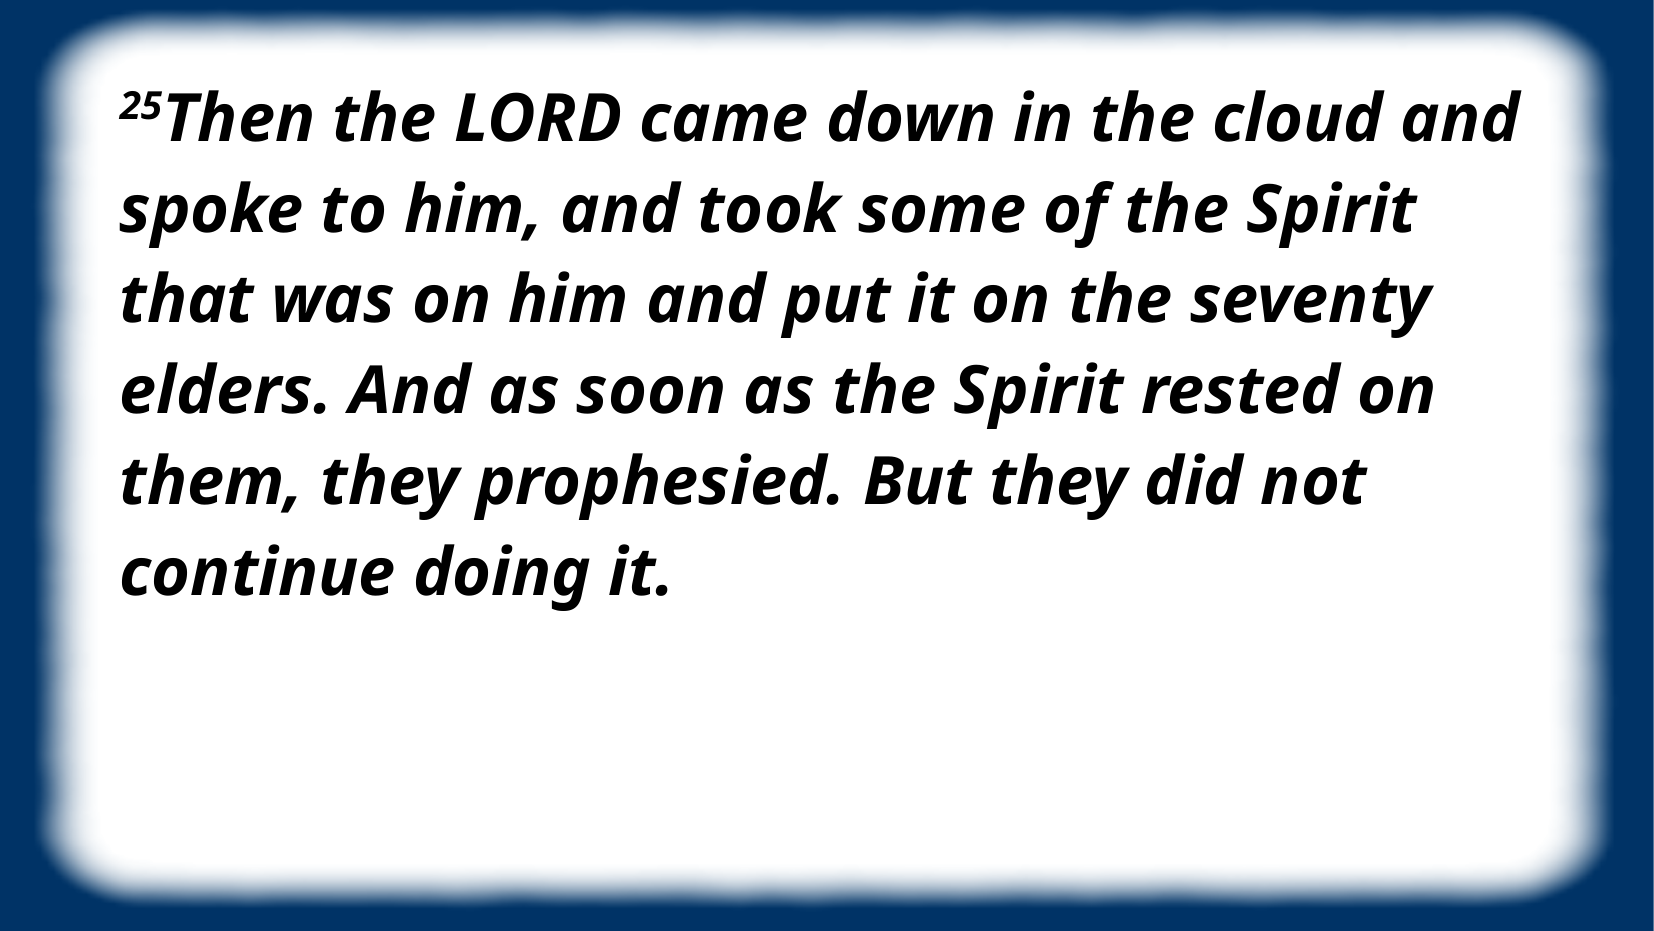

25Then the LORD came down in the cloud and spoke to him, and took some of the Spirit that was on him and put it on the seventy elders. And as soon as the Spirit rested on them, they prophesied. But they did not continue doing it.